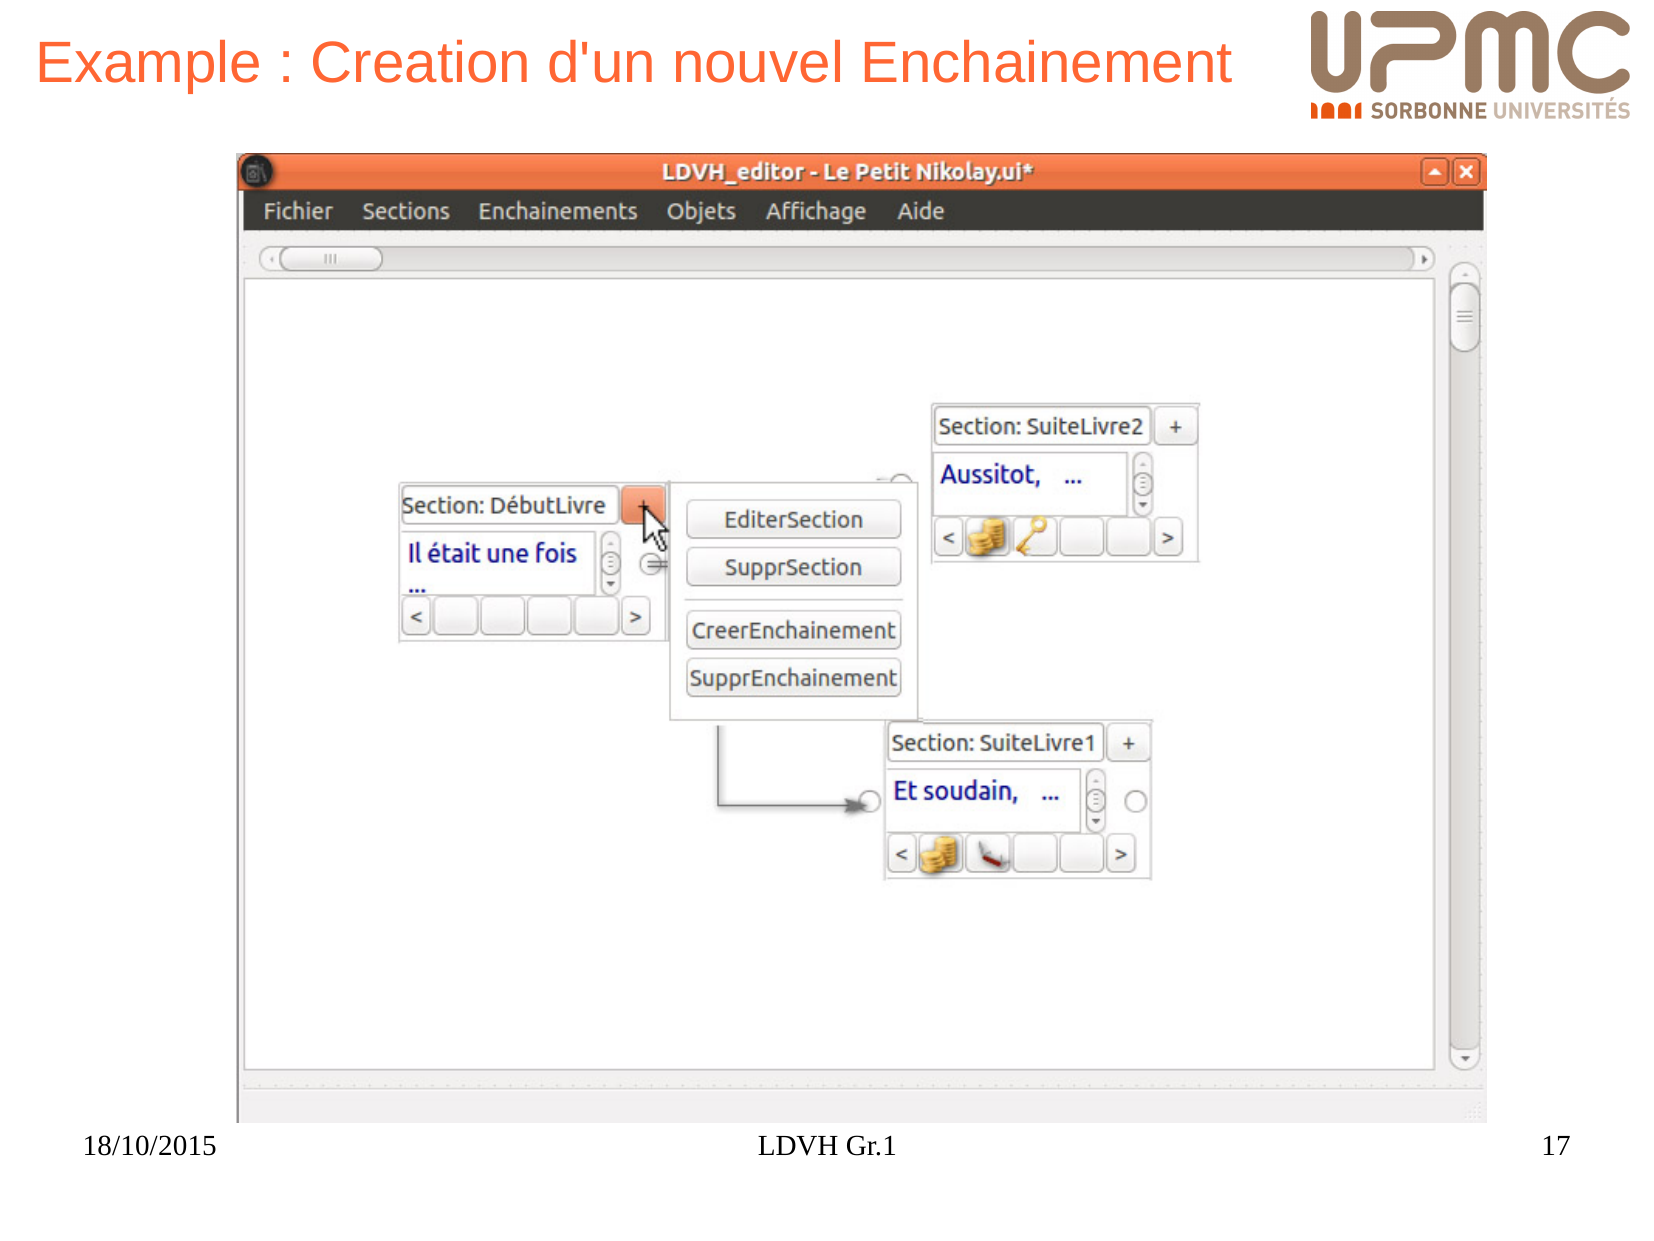

# Example : Creation d'un nouvel Enchainement
18/10/2015
LDVH Gr.1
17